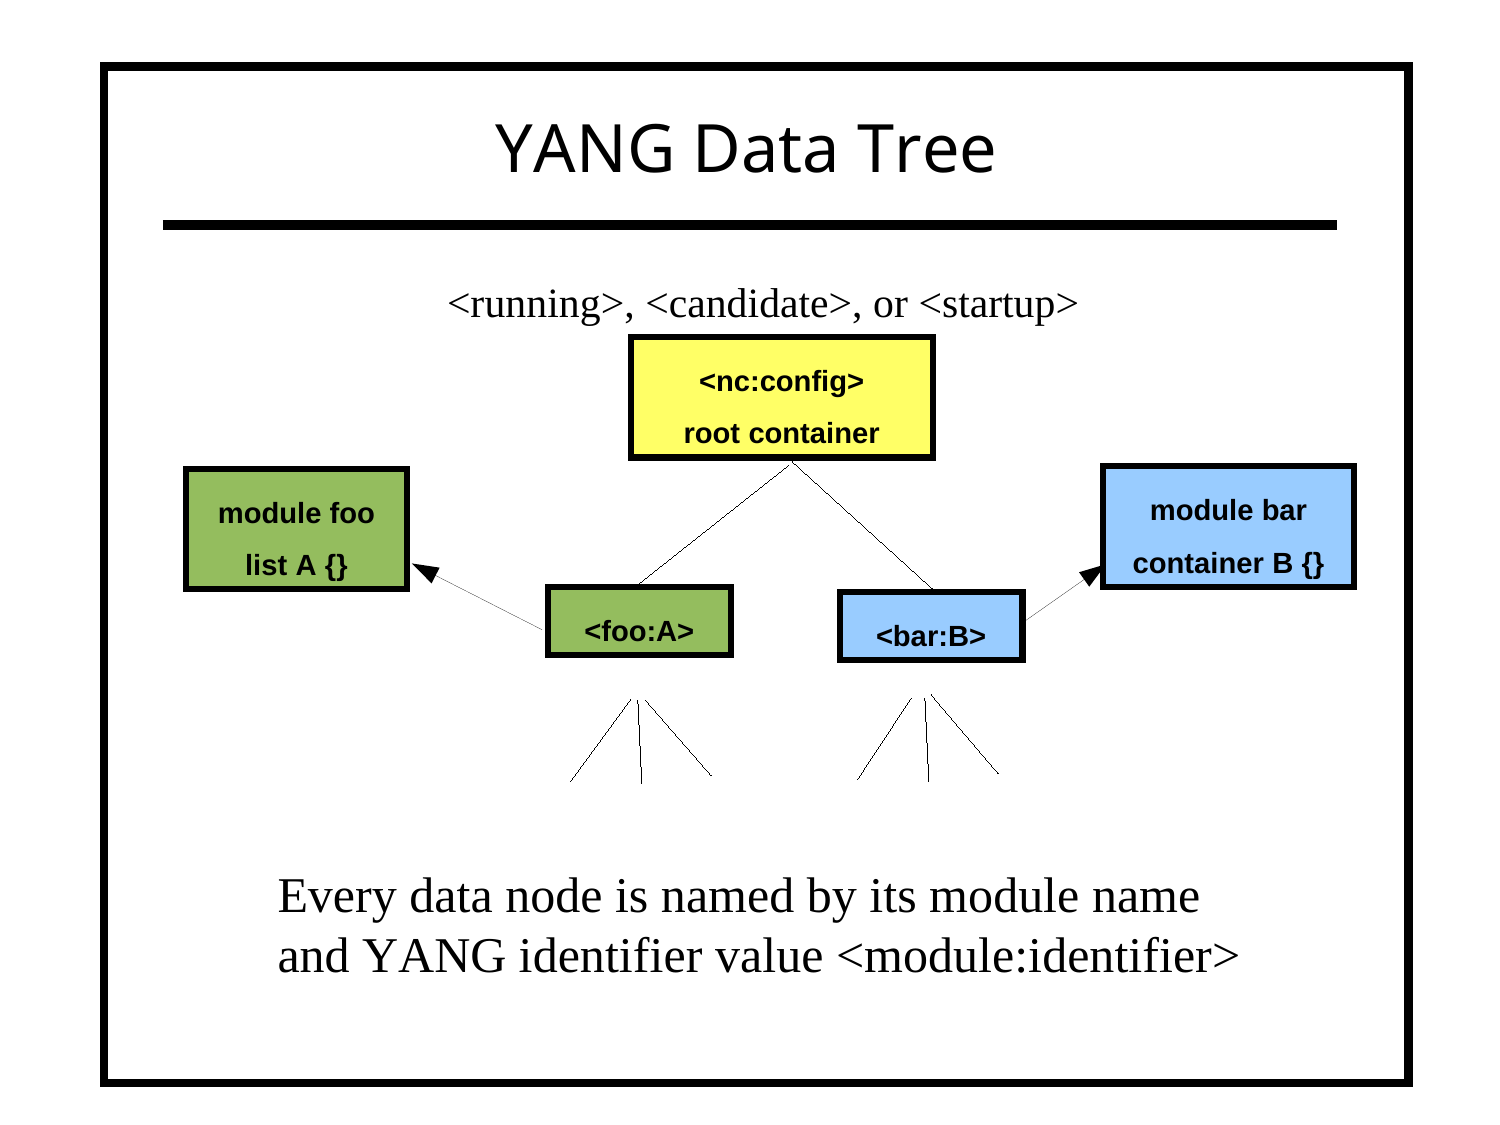

# YANG Data Tree
<running>, <candidate>, or <startup>
<nc:config>
root container
module bar
container B {}
module foo
list A {}
<foo:A>
<bar:B>
Every data node is named by its module name
and YANG identifier value <module:identifier>